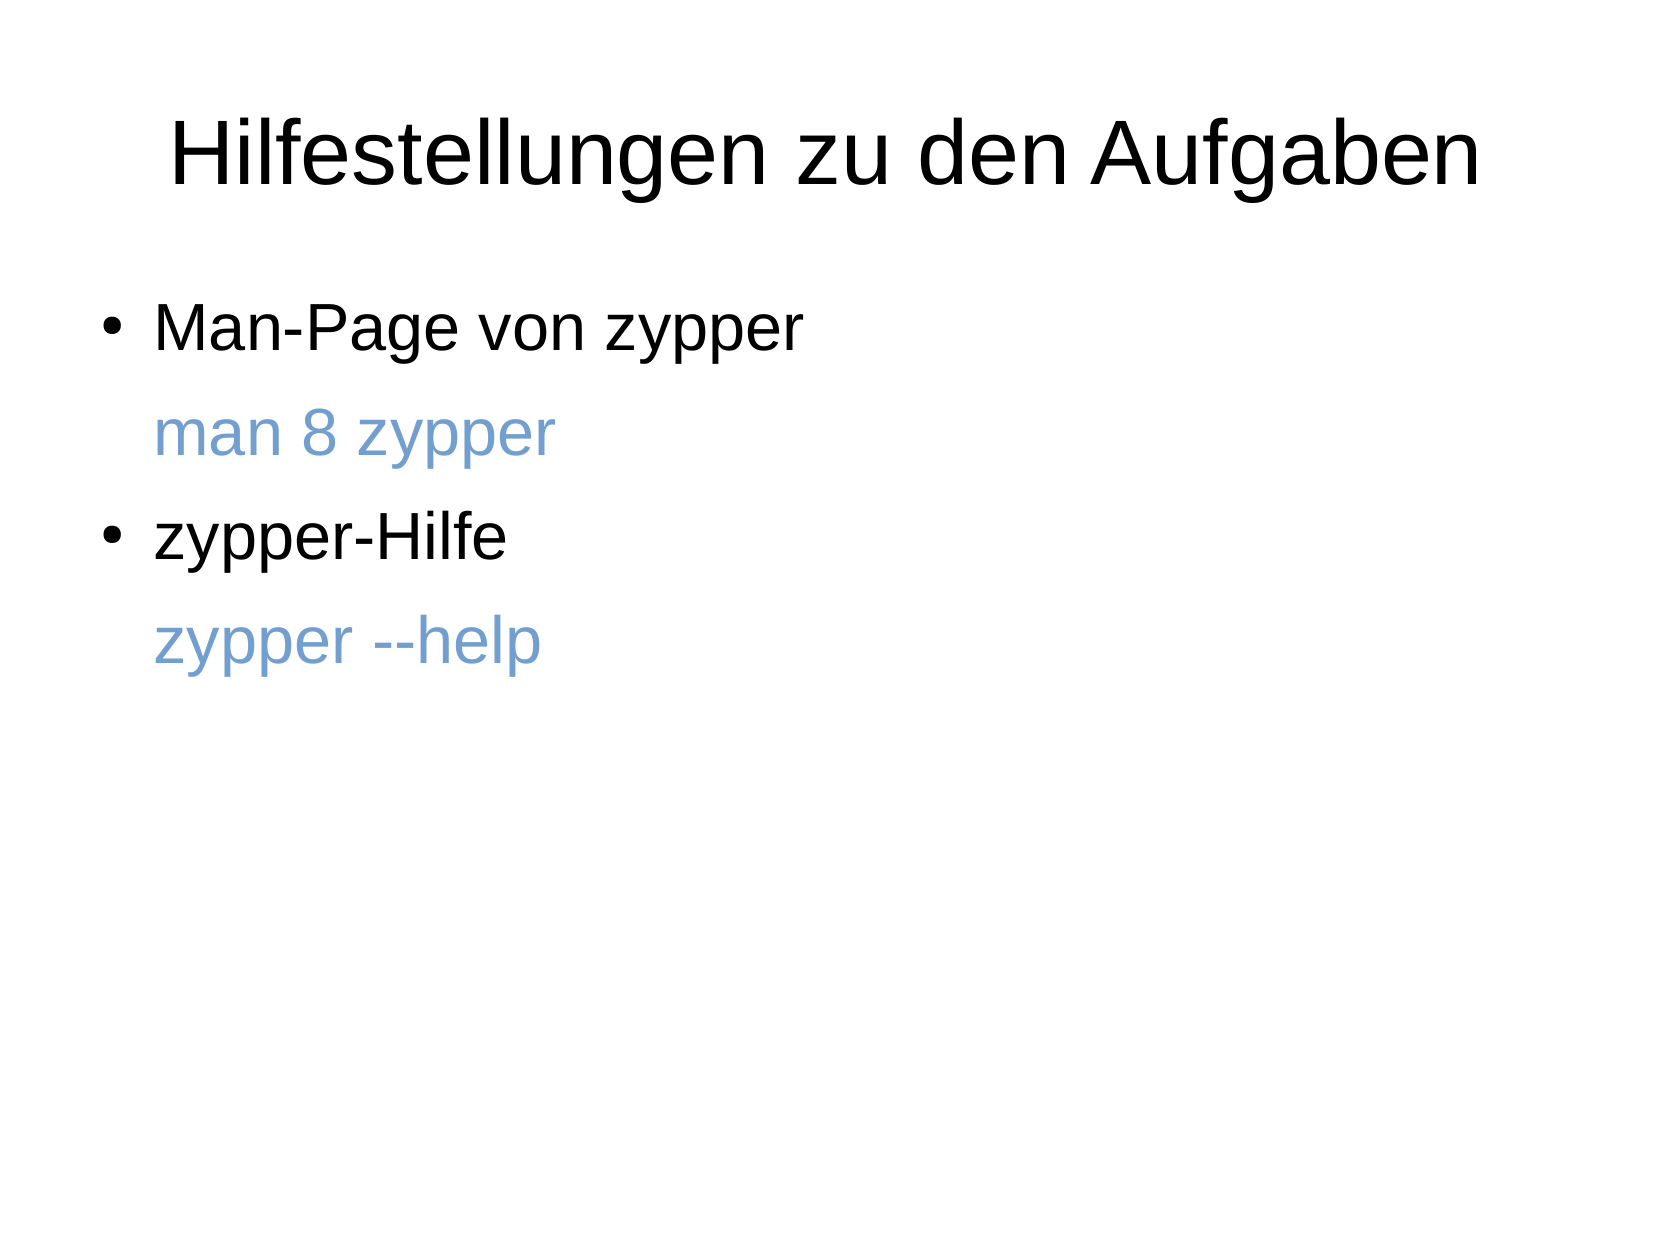

# Hilfestellungen zu den Aufgaben
Man-Page von zypper
man 8 zypper
zypper-Hilfe
zypper --help